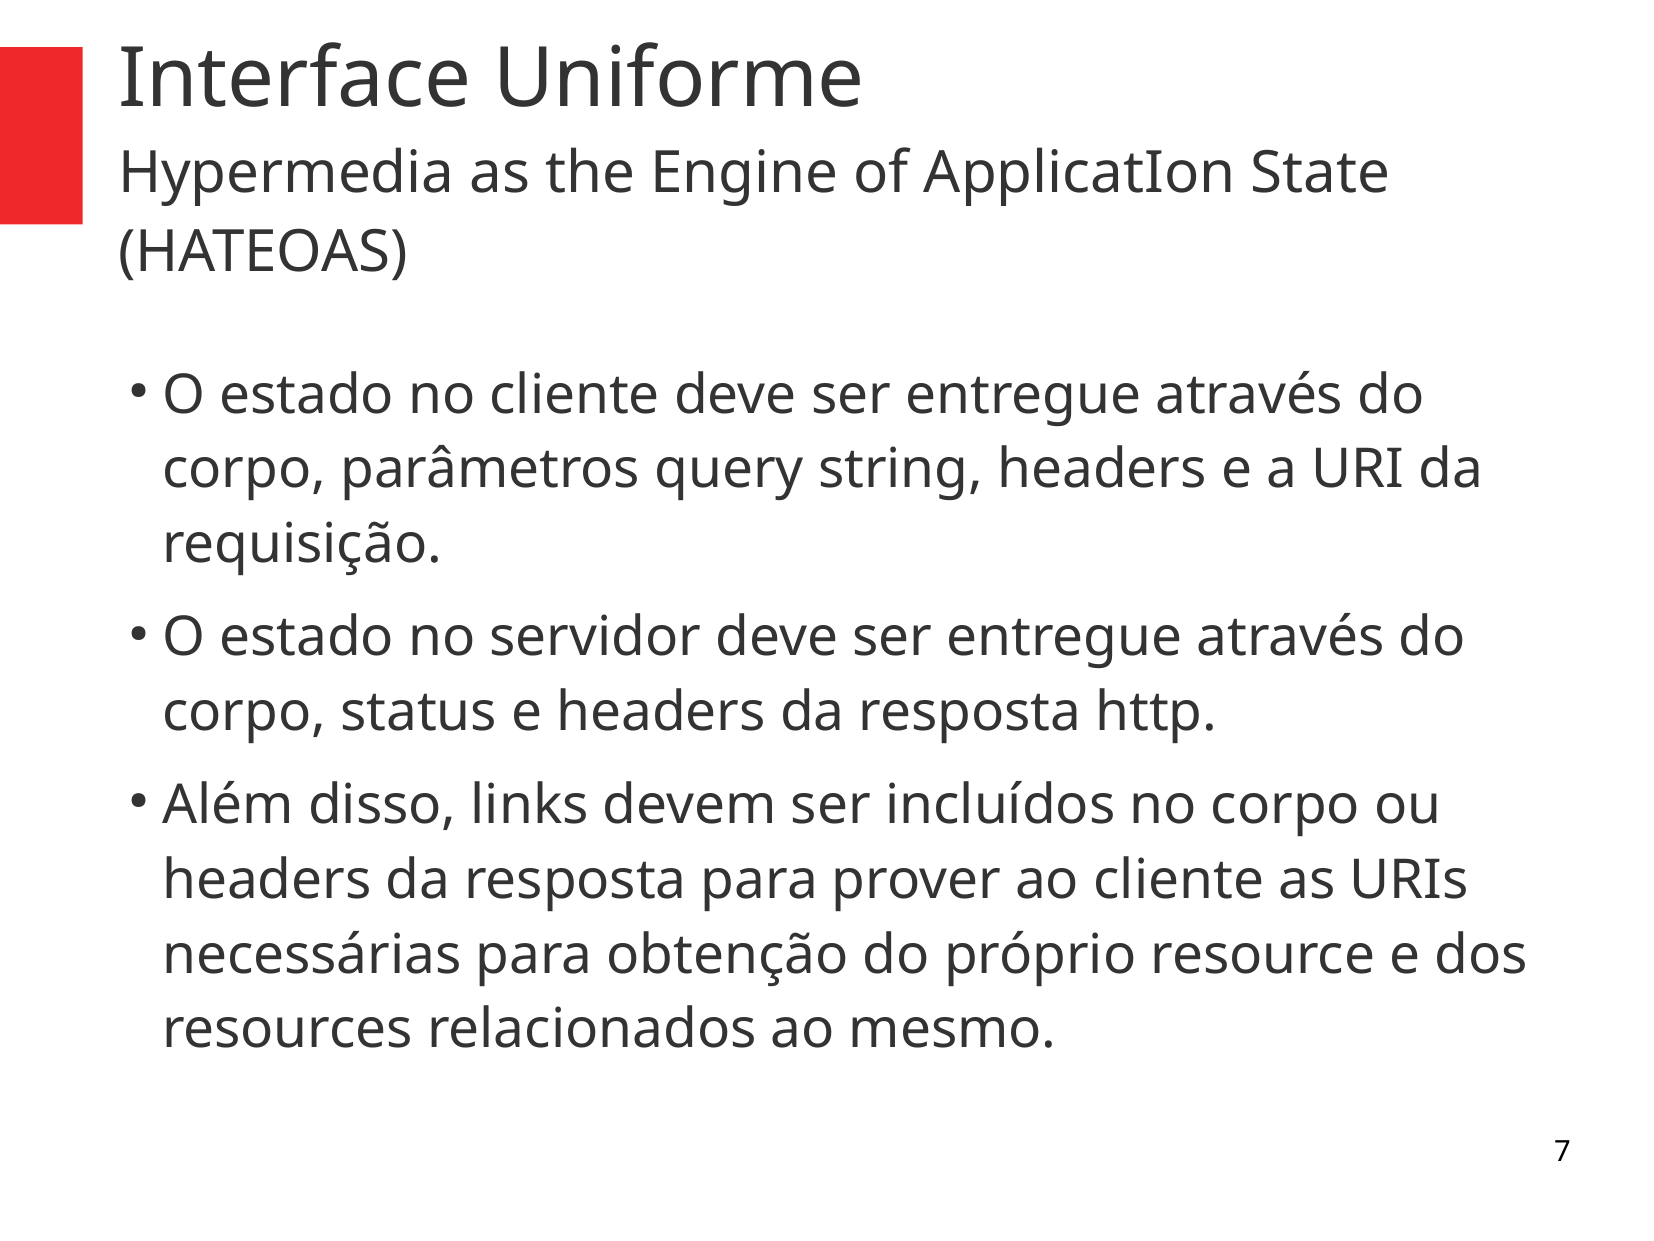

# Interface Uniforme Hypermedia as the Engine of ApplicatIon State (HATEOAS)
O estado no cliente deve ser entregue através do corpo, parâmetros query string, headers e a URI da requisição.
O estado no servidor deve ser entregue através do corpo, status e headers da resposta http.
Além disso, links devem ser incluídos no corpo ou headers da resposta para prover ao cliente as URIs necessárias para obtenção do próprio resource e dos resources relacionados ao mesmo.
7